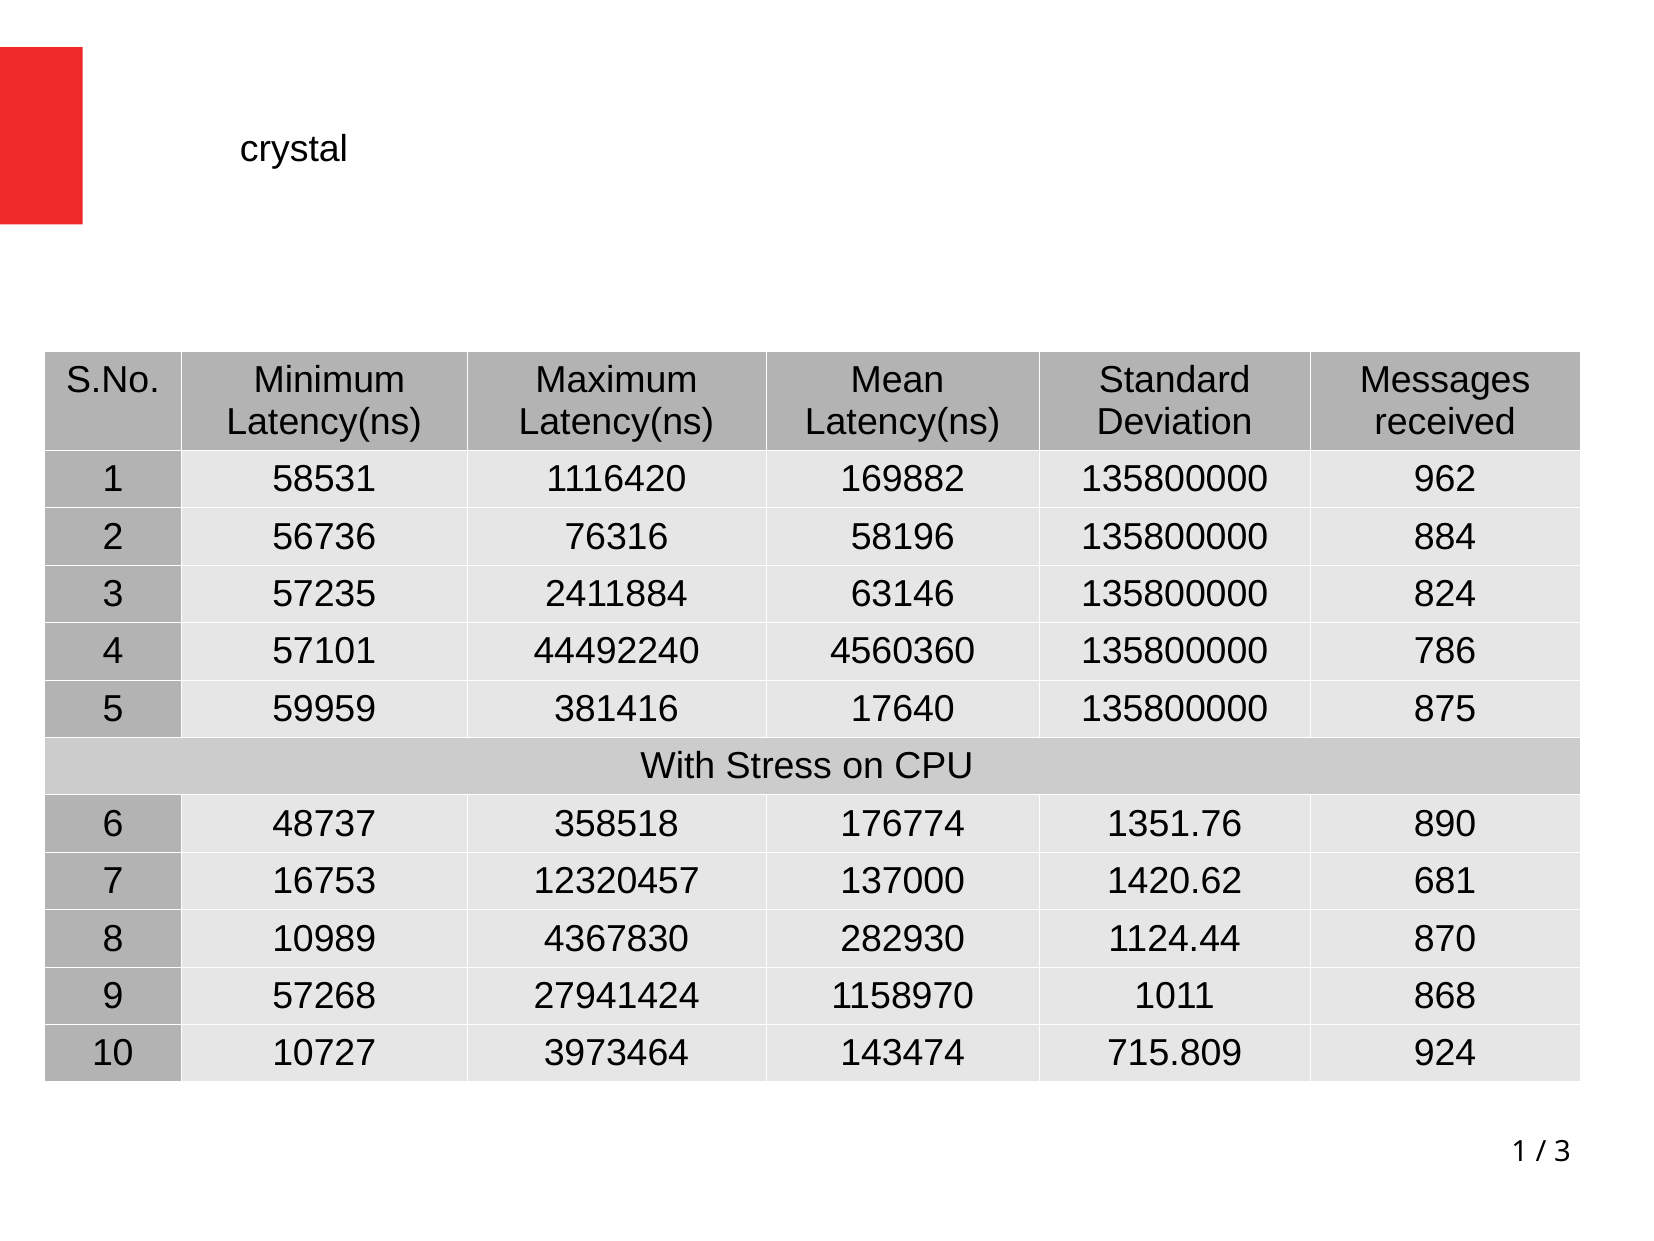

crystal
| S.No. | Minimum Latency(ns) | Maximum Latency(ns) | Mean Latency(ns) | Standard Deviation | Messages received |
| --- | --- | --- | --- | --- | --- |
| 1 | 58531 | 1116420 | 169882 | 135800000 | 962 |
| 2 | 56736 | 76316 | 58196 | 135800000 | 884 |
| 3 | 57235 | 2411884 | 63146 | 135800000 | 824 |
| 4 | 57101 | 44492240 | 4560360 | 135800000 | 786 |
| 5 | 59959 | 381416 | 17640 | 135800000 | 875 |
| With Stress on CPU | | | | | |
| 6 | 48737 | 358518 | 176774 | 1351.76 | 890 |
| 7 | 16753 | 12320457 | 137000 | 1420.62 | 681 |
| 8 | 10989 | 4367830 | 282930 | 1124.44 | 870 |
| 9 | 57268 | 27941424 | 1158970 | 1011 | 868 |
| 10 | 10727 | 3973464 | 143474 | 715.809 | 924 |
1